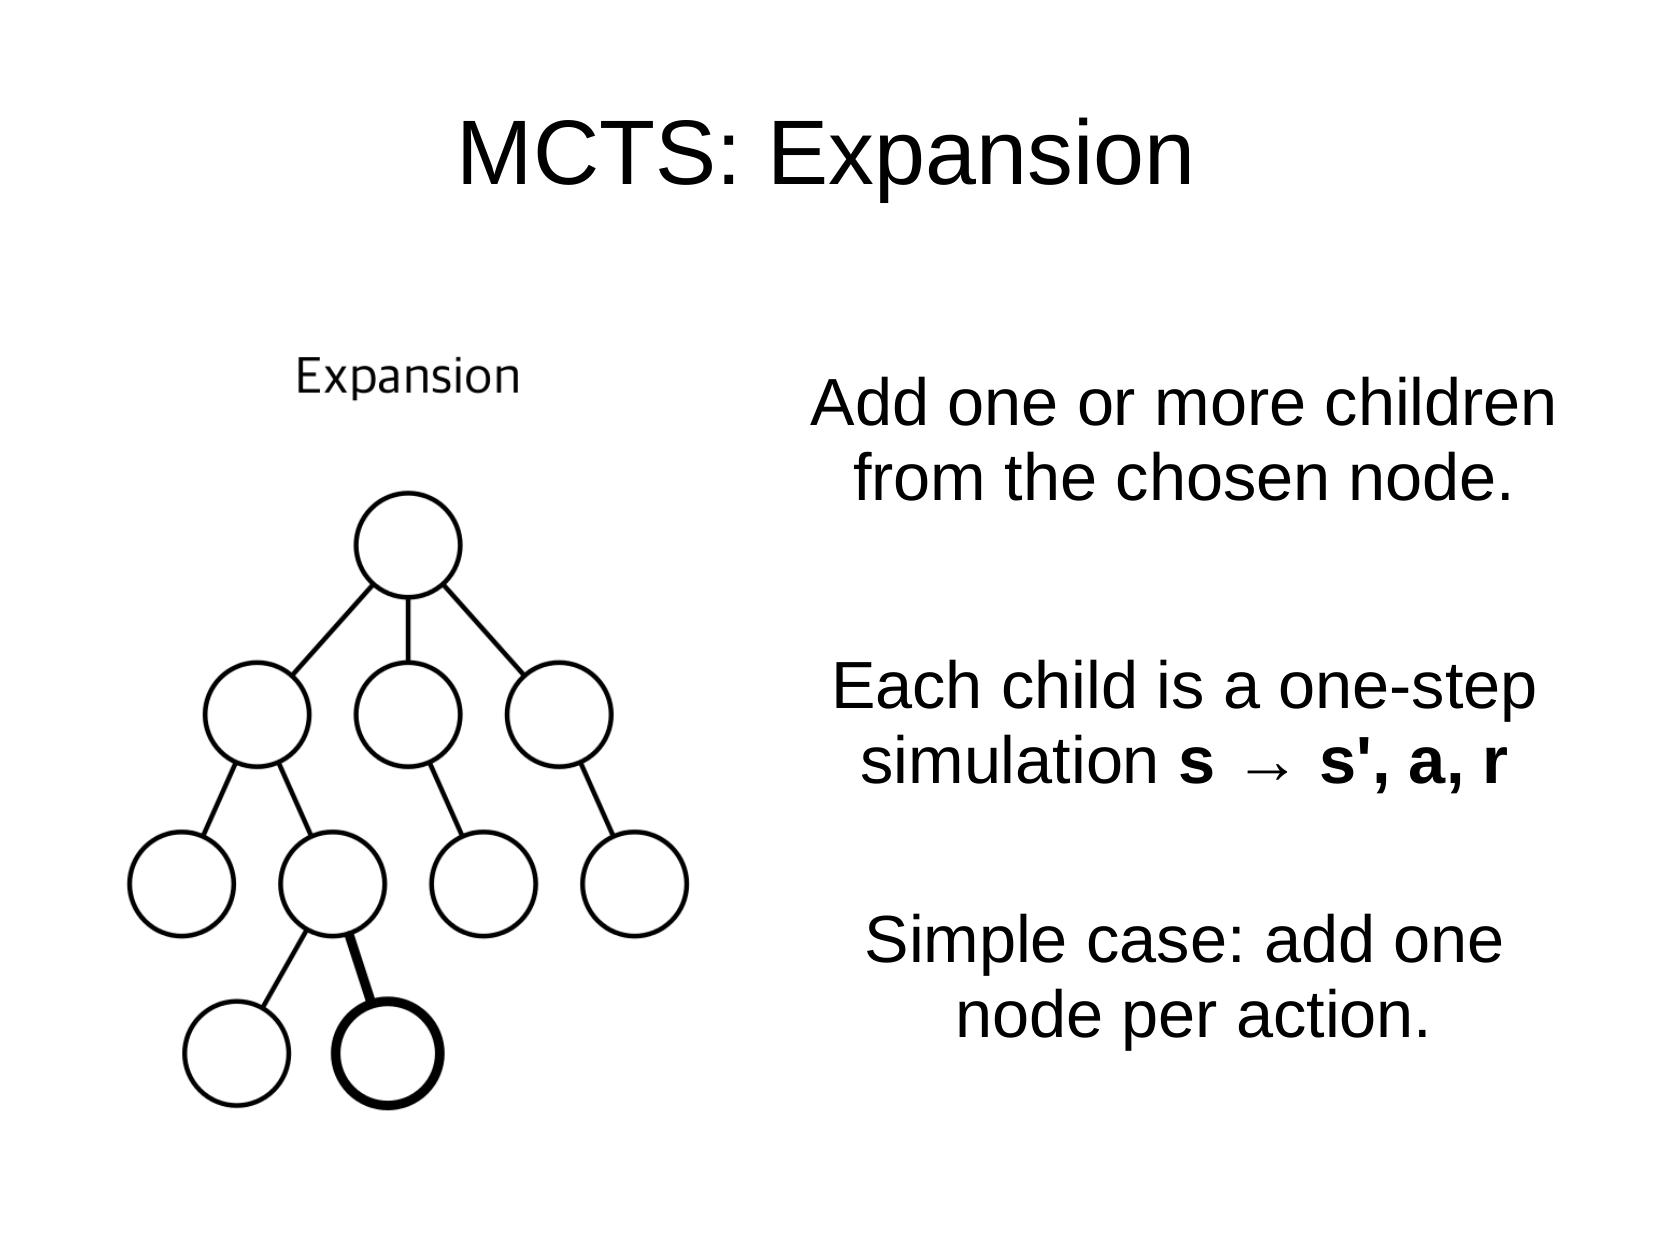

# MCTS: Expansion
Add one or more children
from the chosen node.
Each child is a one-step simulation s → s', a, r
Simple case: add one
 node per action.